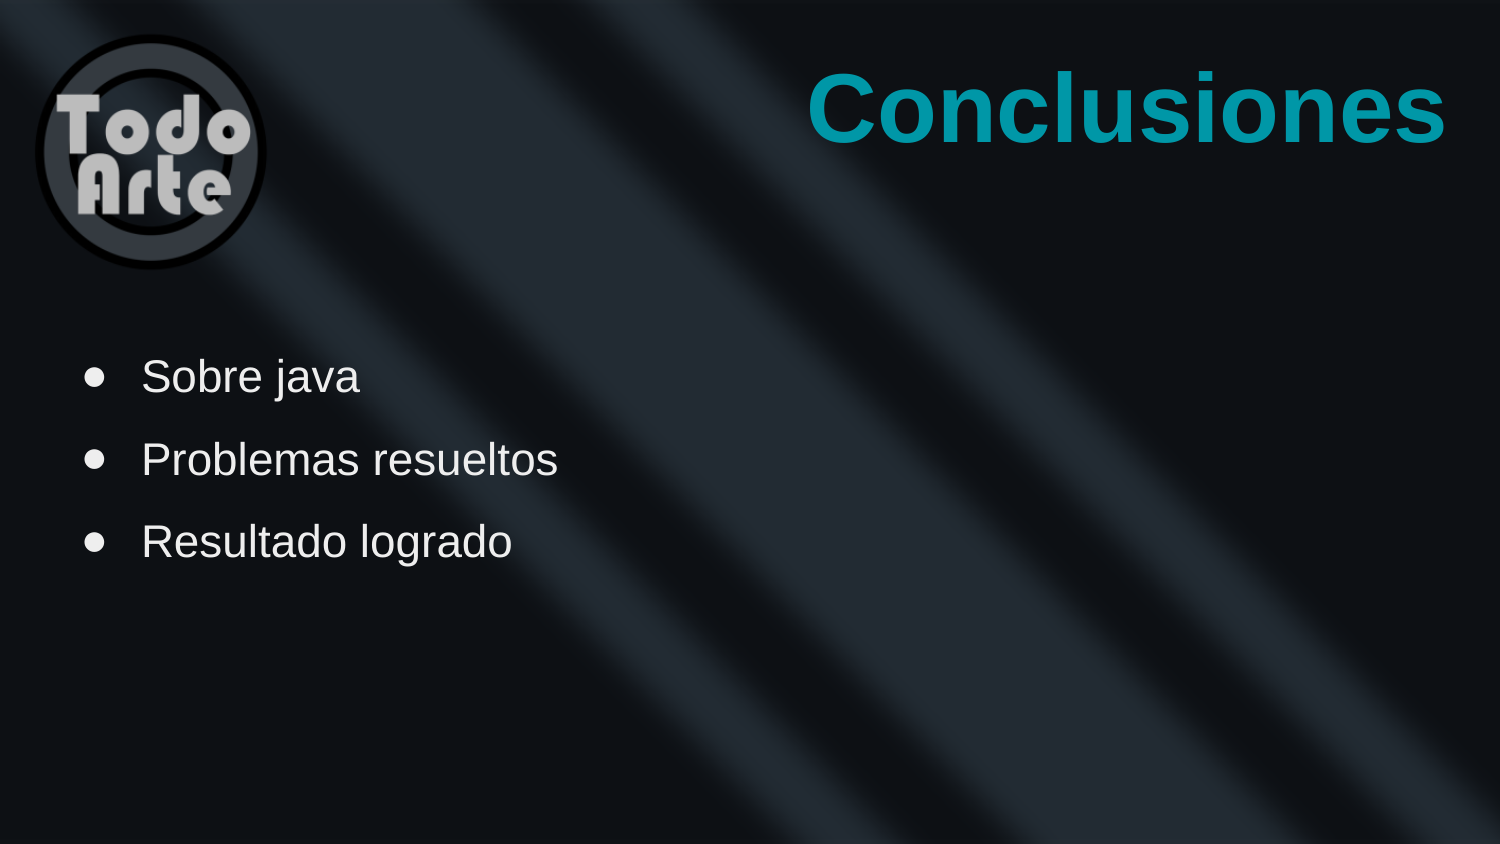

# Conclusiones
Sobre java
Problemas resueltos
Resultado logrado